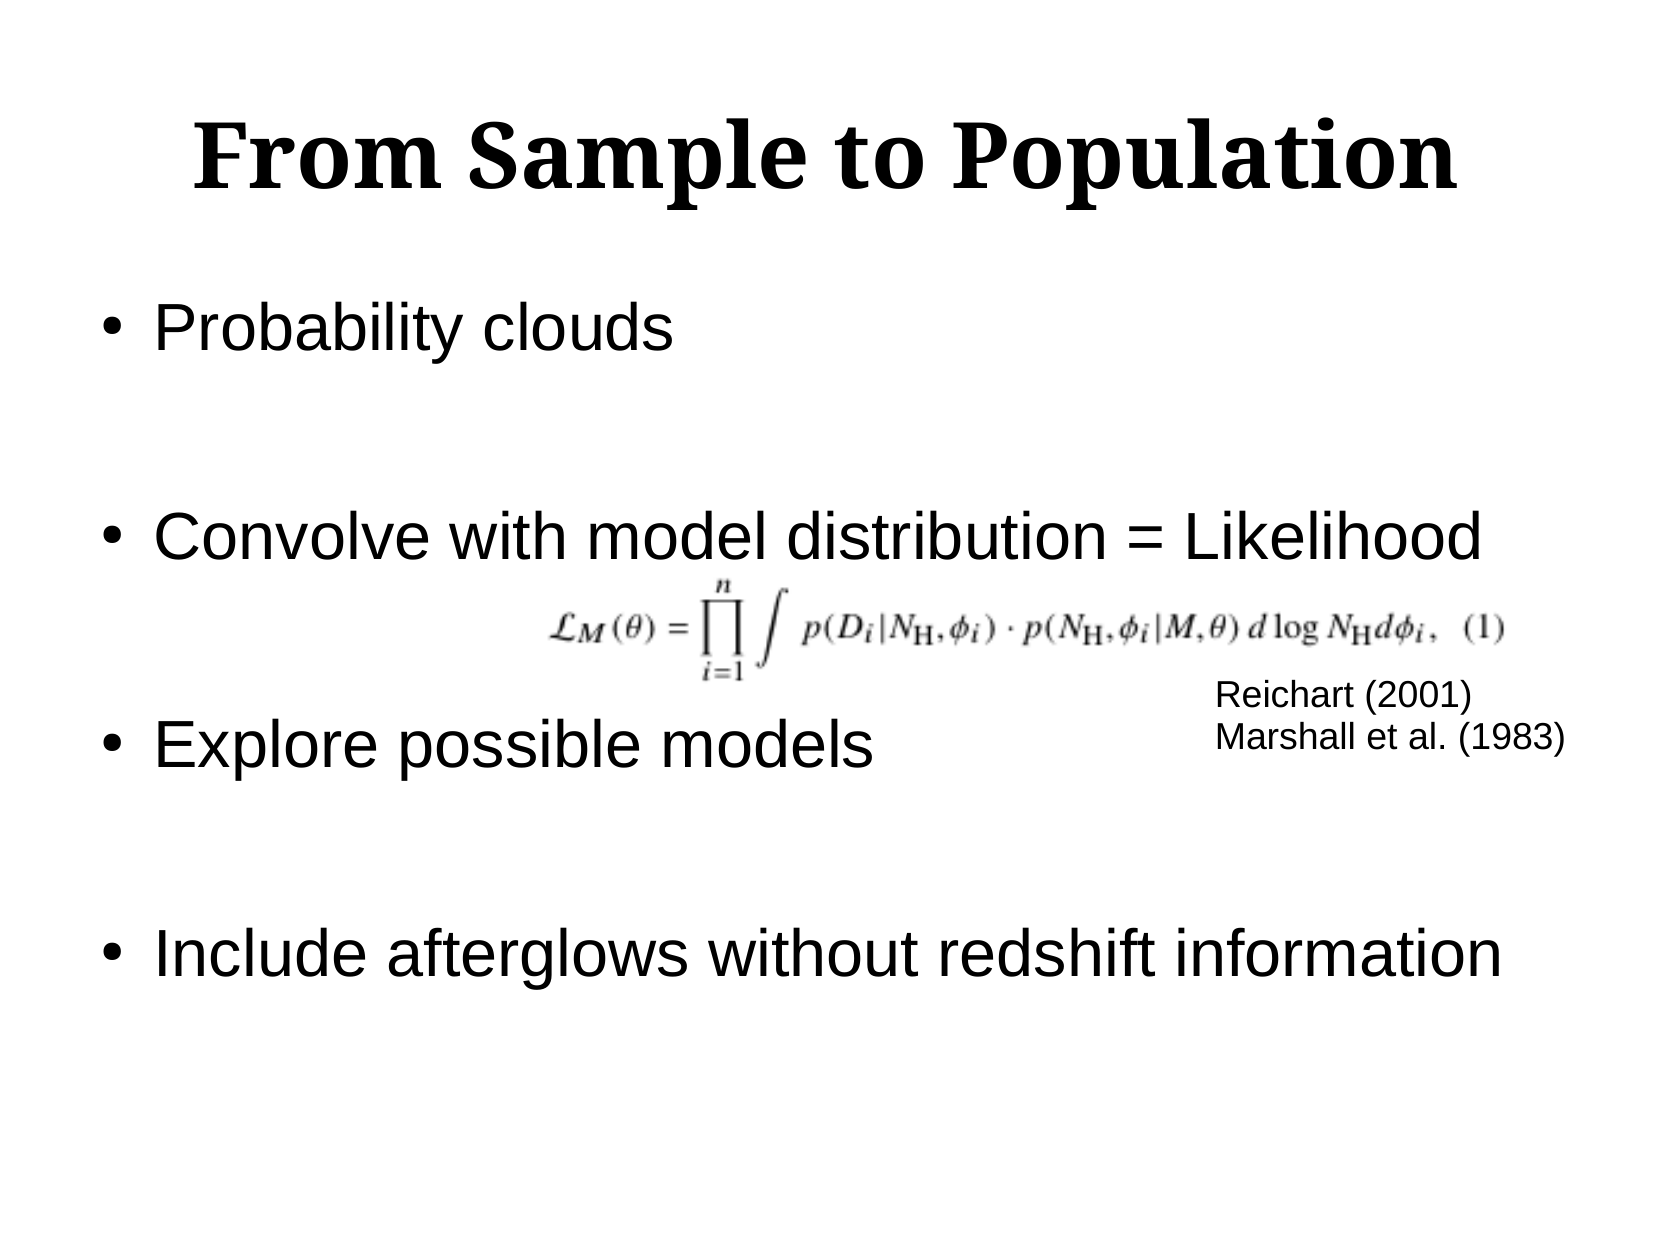

# From Sample to Population
Probability clouds
Convolve with model distribution = Likelihood
Explore possible models
Include afterglows without redshift information
Reichart (2001)
Marshall et al. (1983)